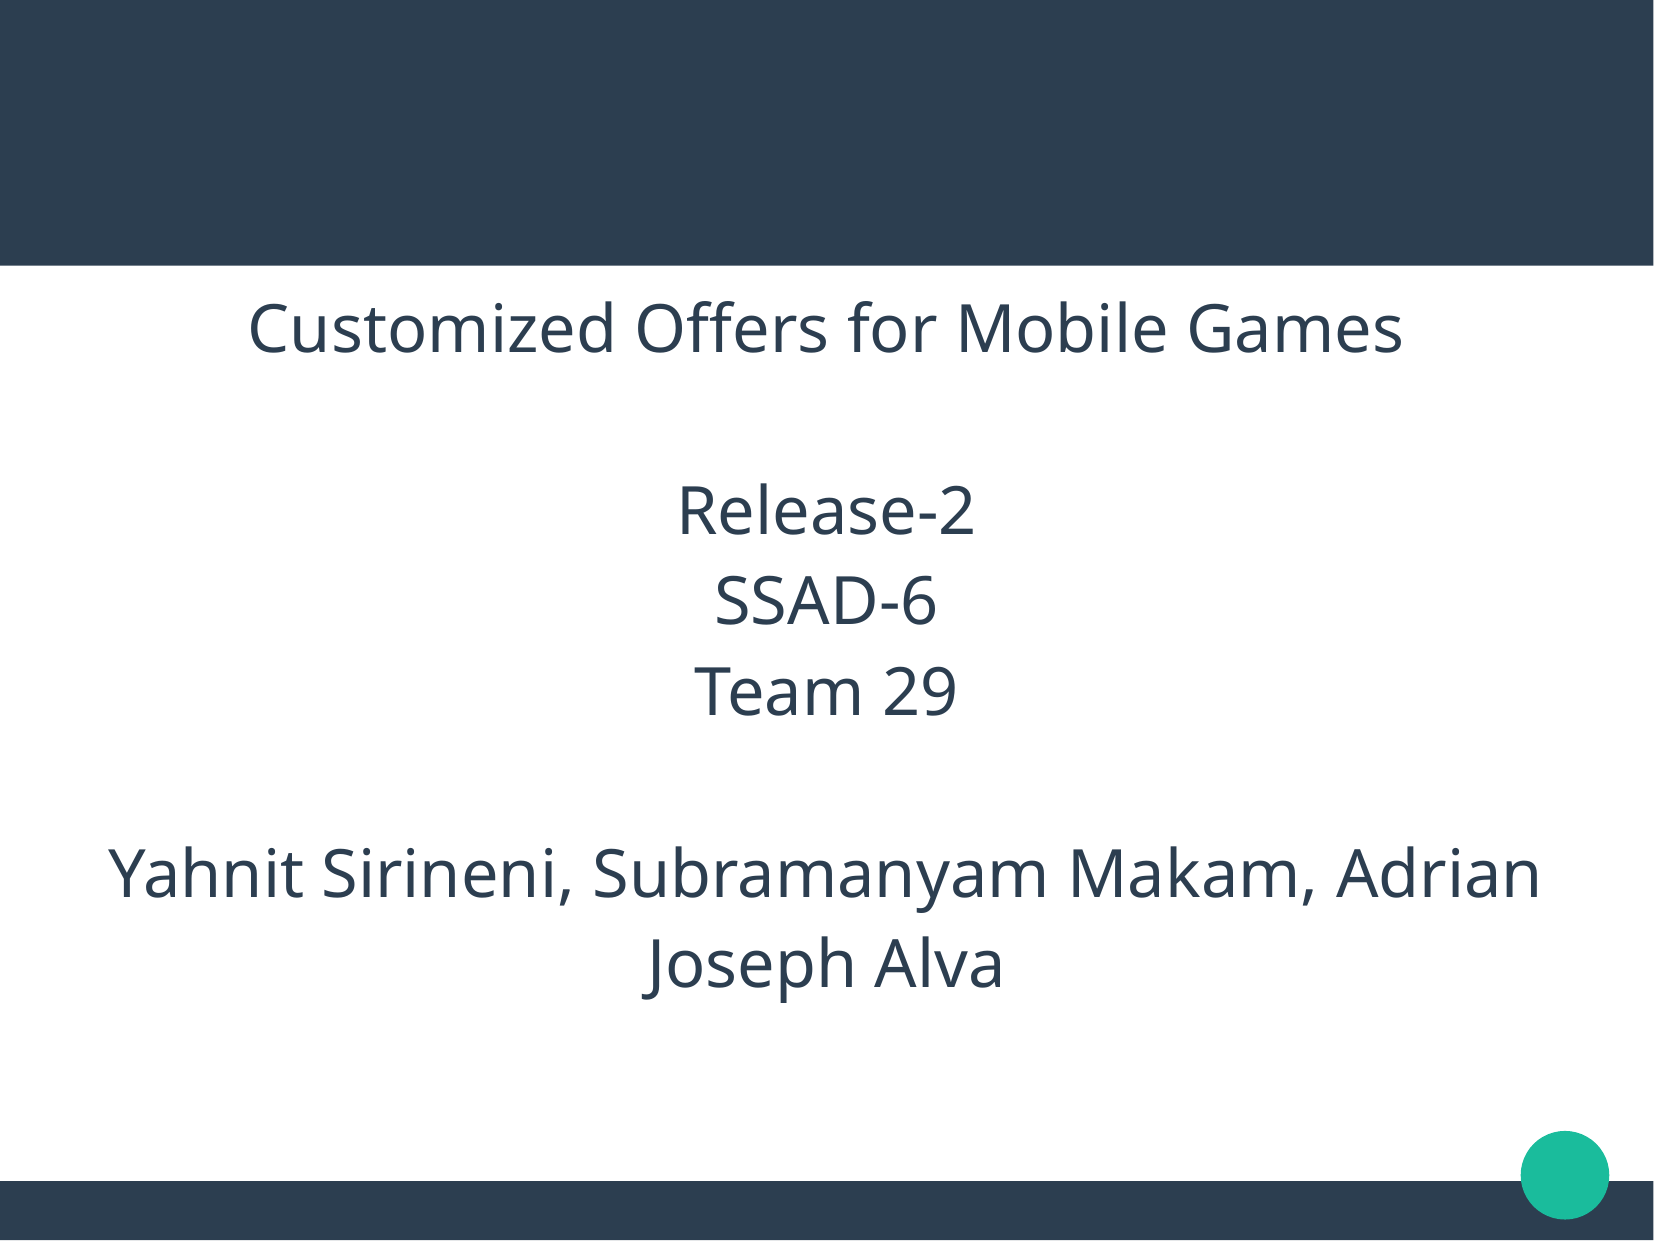

# Customized Offers for Mobile Games
Release-2
SSAD-6
Team 29
Yahnit Sirineni, Subramanyam Makam, Adrian Joseph Alva